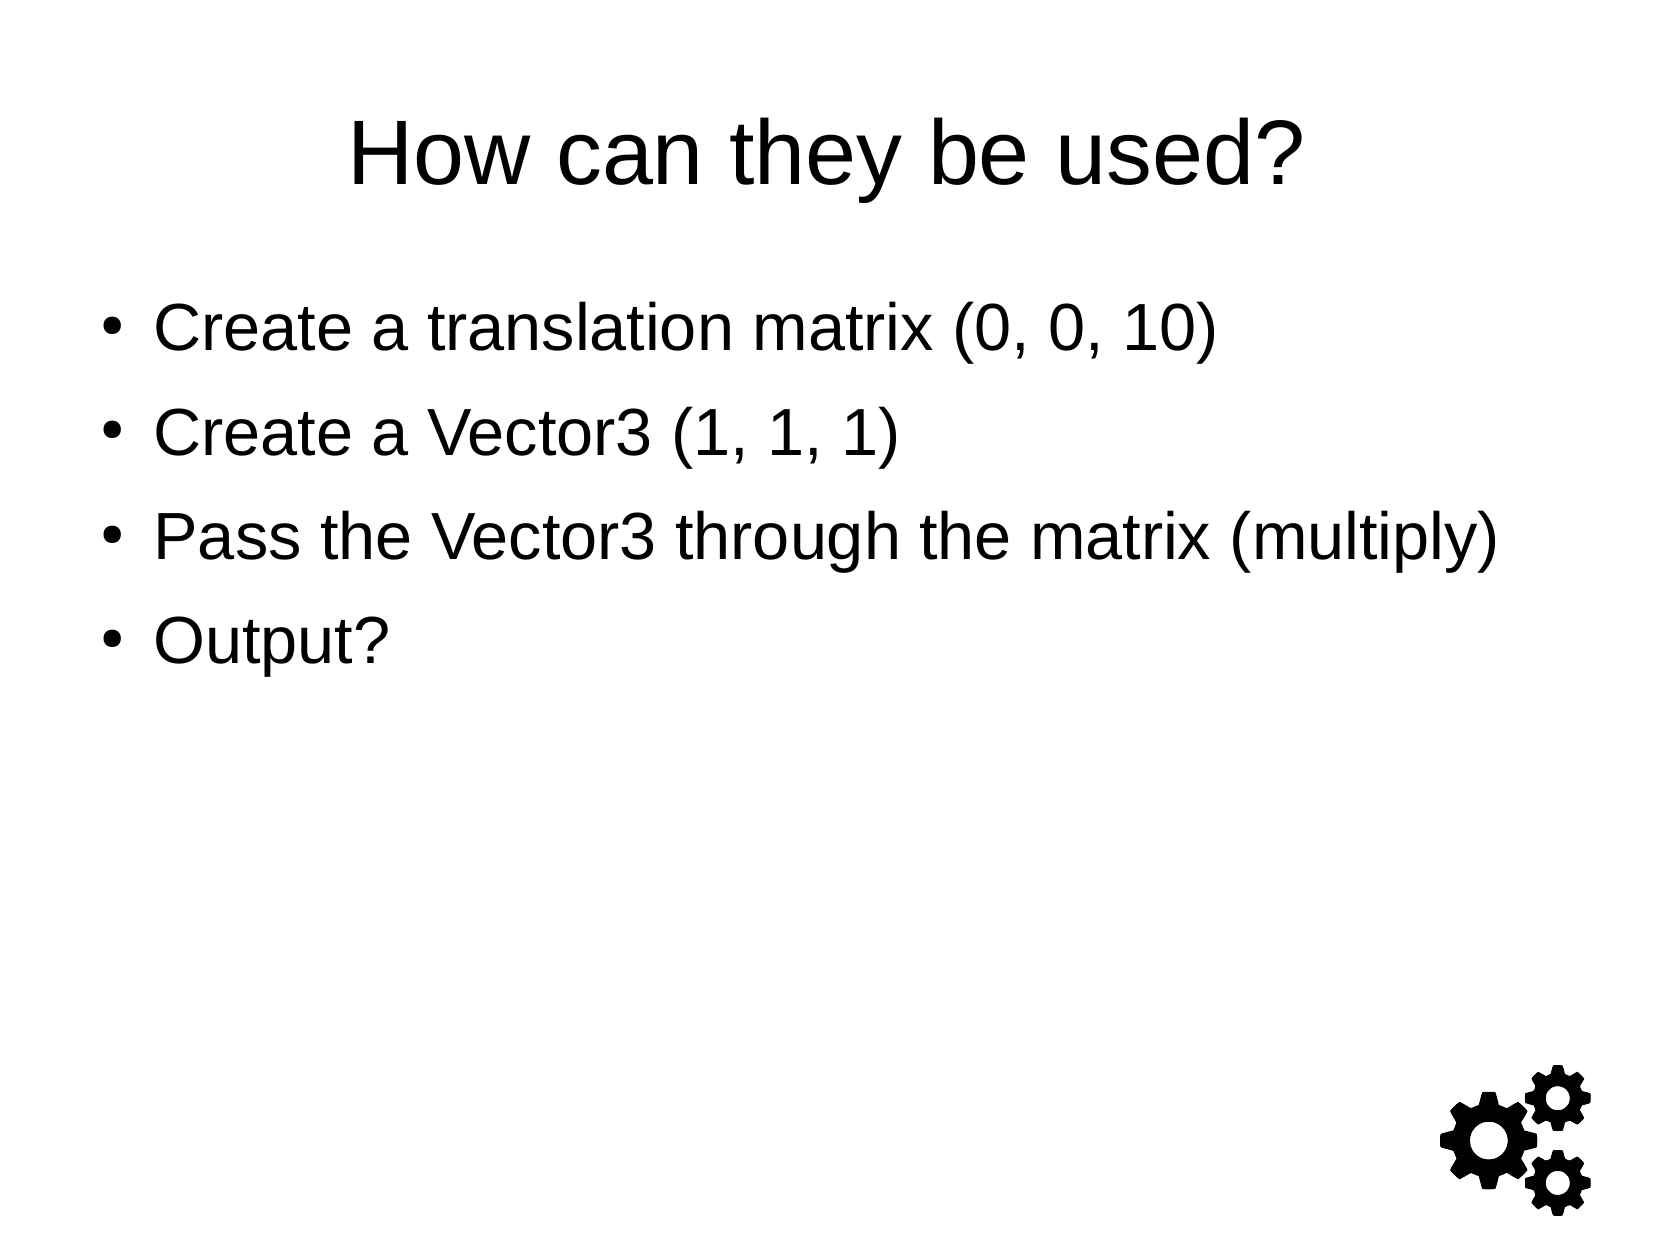

# How can they be used?
Create a translation matrix (0, 0, 10)
Create a Vector3 (1, 1, 1)
Pass the Vector3 through the matrix (multiply)
Output?